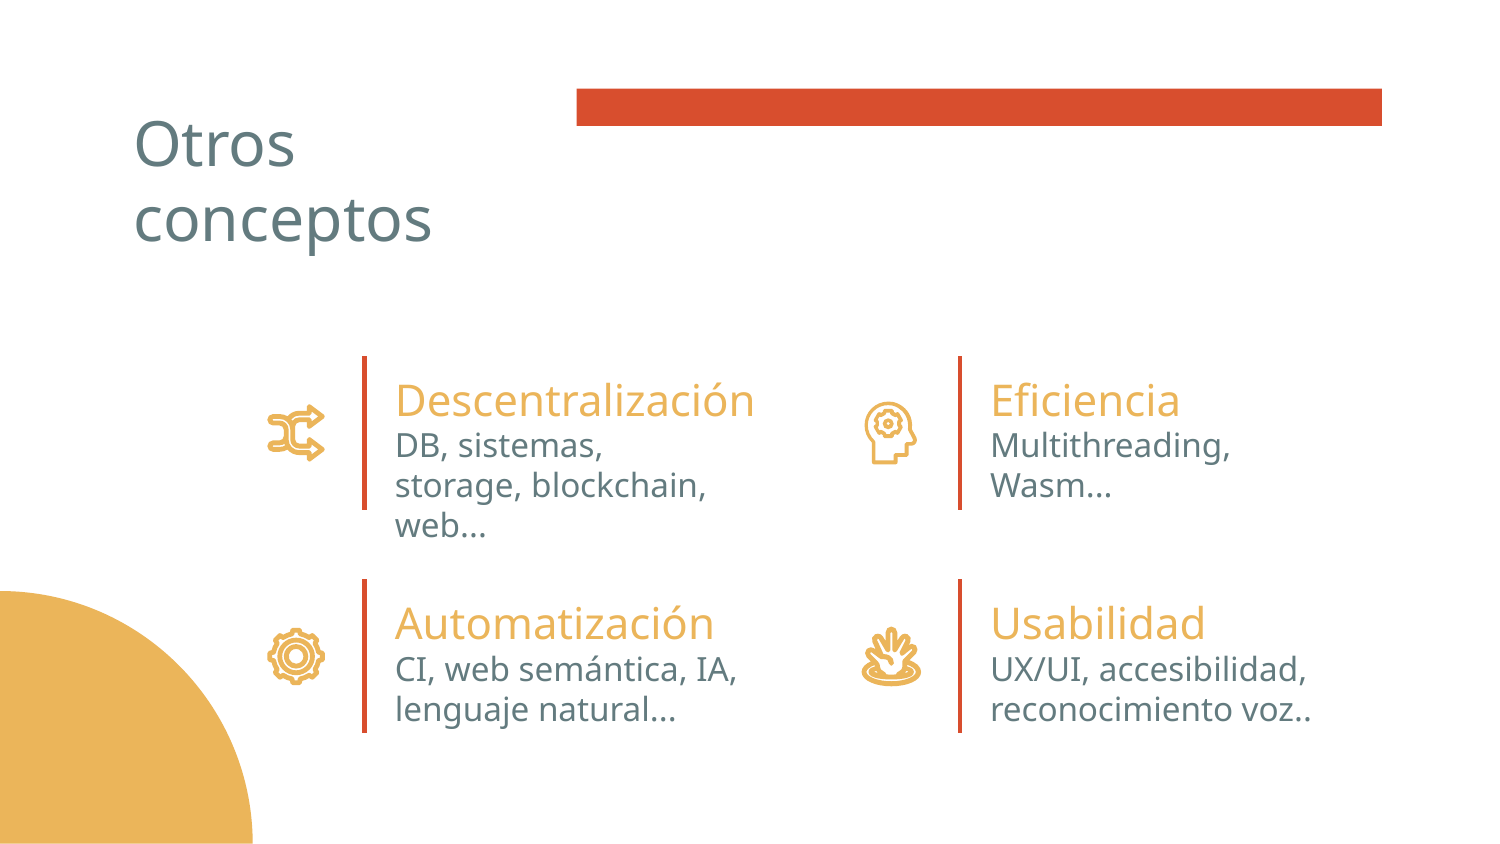

# Otros conceptos
Descentralización
Eficiencia
DB, sistemas, storage, blockchain, web...
Multithreading, Wasm...
Automatización
Usabilidad
CI, web semántica, IA, lenguaje natural...
UX/UI, accesibilidad, reconocimiento voz..